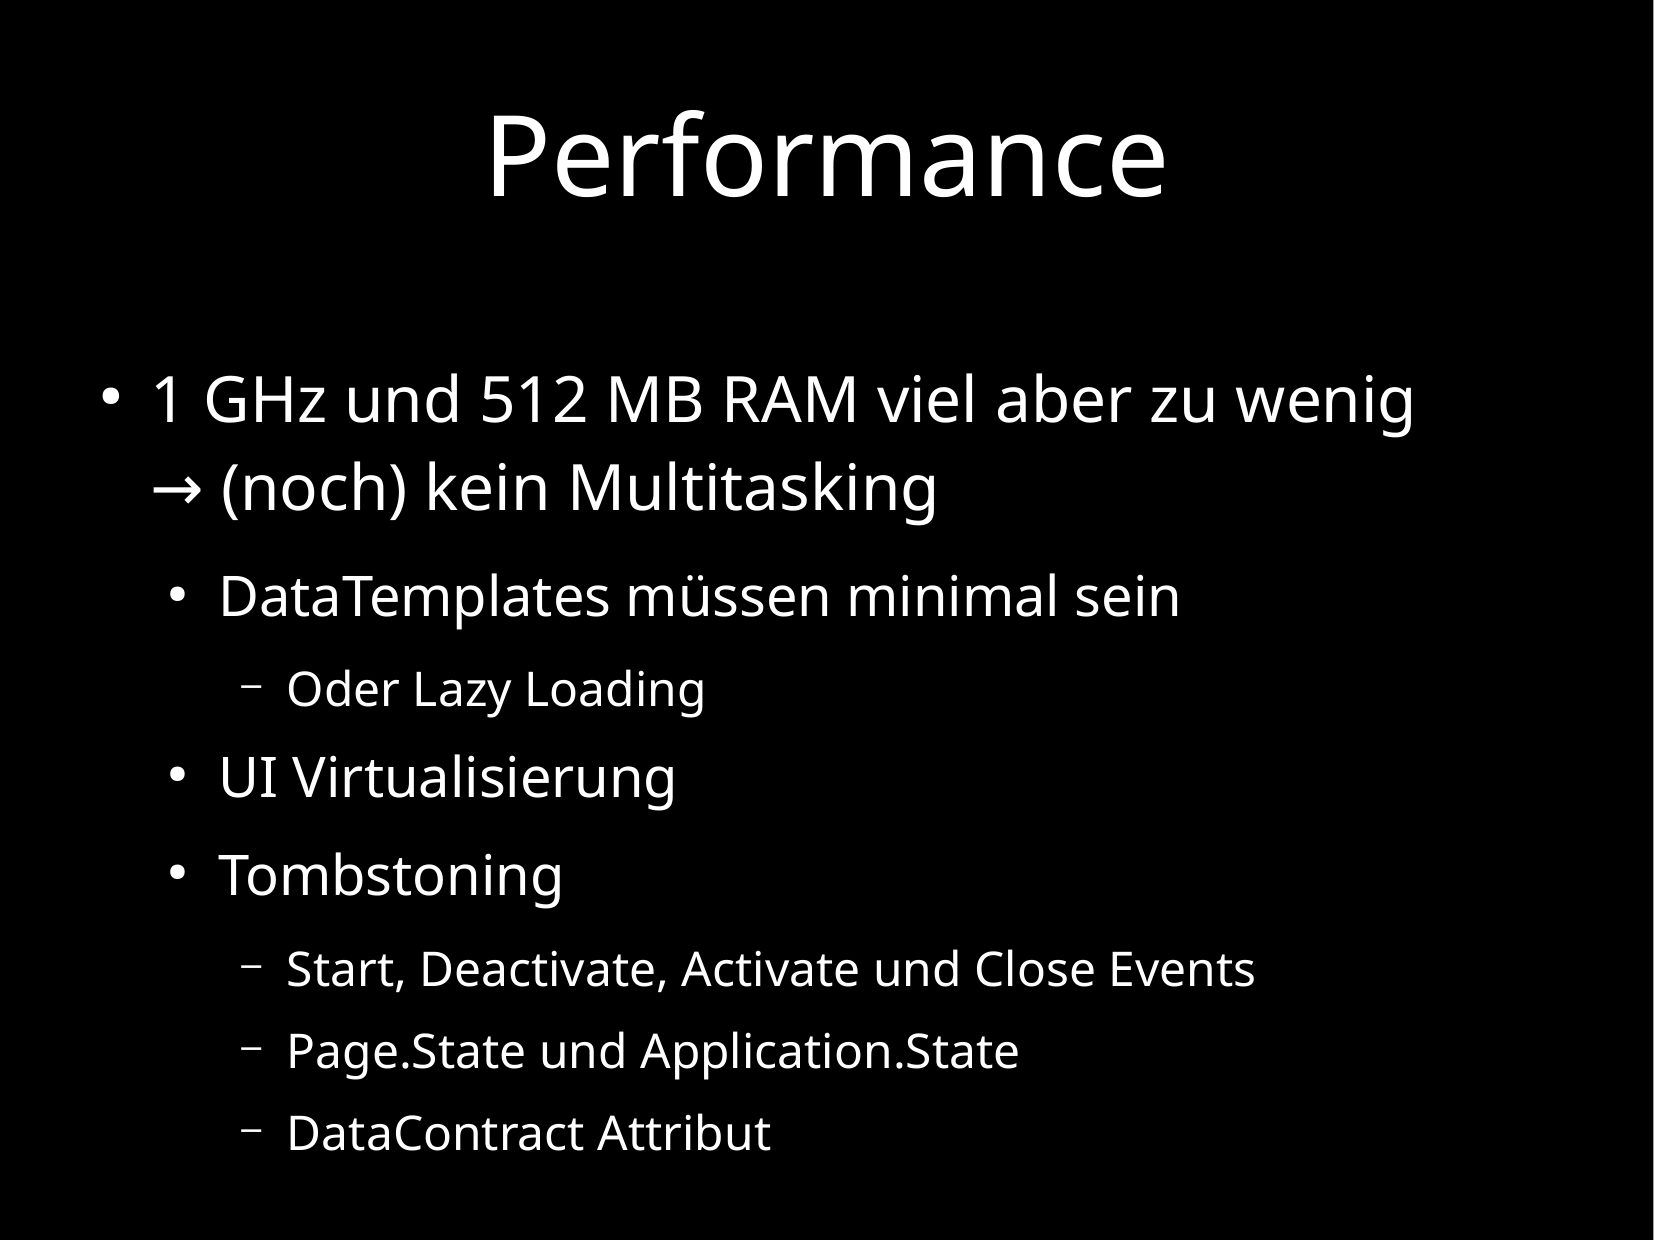

# Performance
1 GHz und 512 MB RAM viel aber zu wenig
→ (noch) kein Multitasking
DataTemplates müssen minimal sein
Oder Lazy Loading
UI Virtualisierung
Tombstoning
Start, Deactivate, Activate und Close Events
Page.State und Application.State
DataContract Attribut